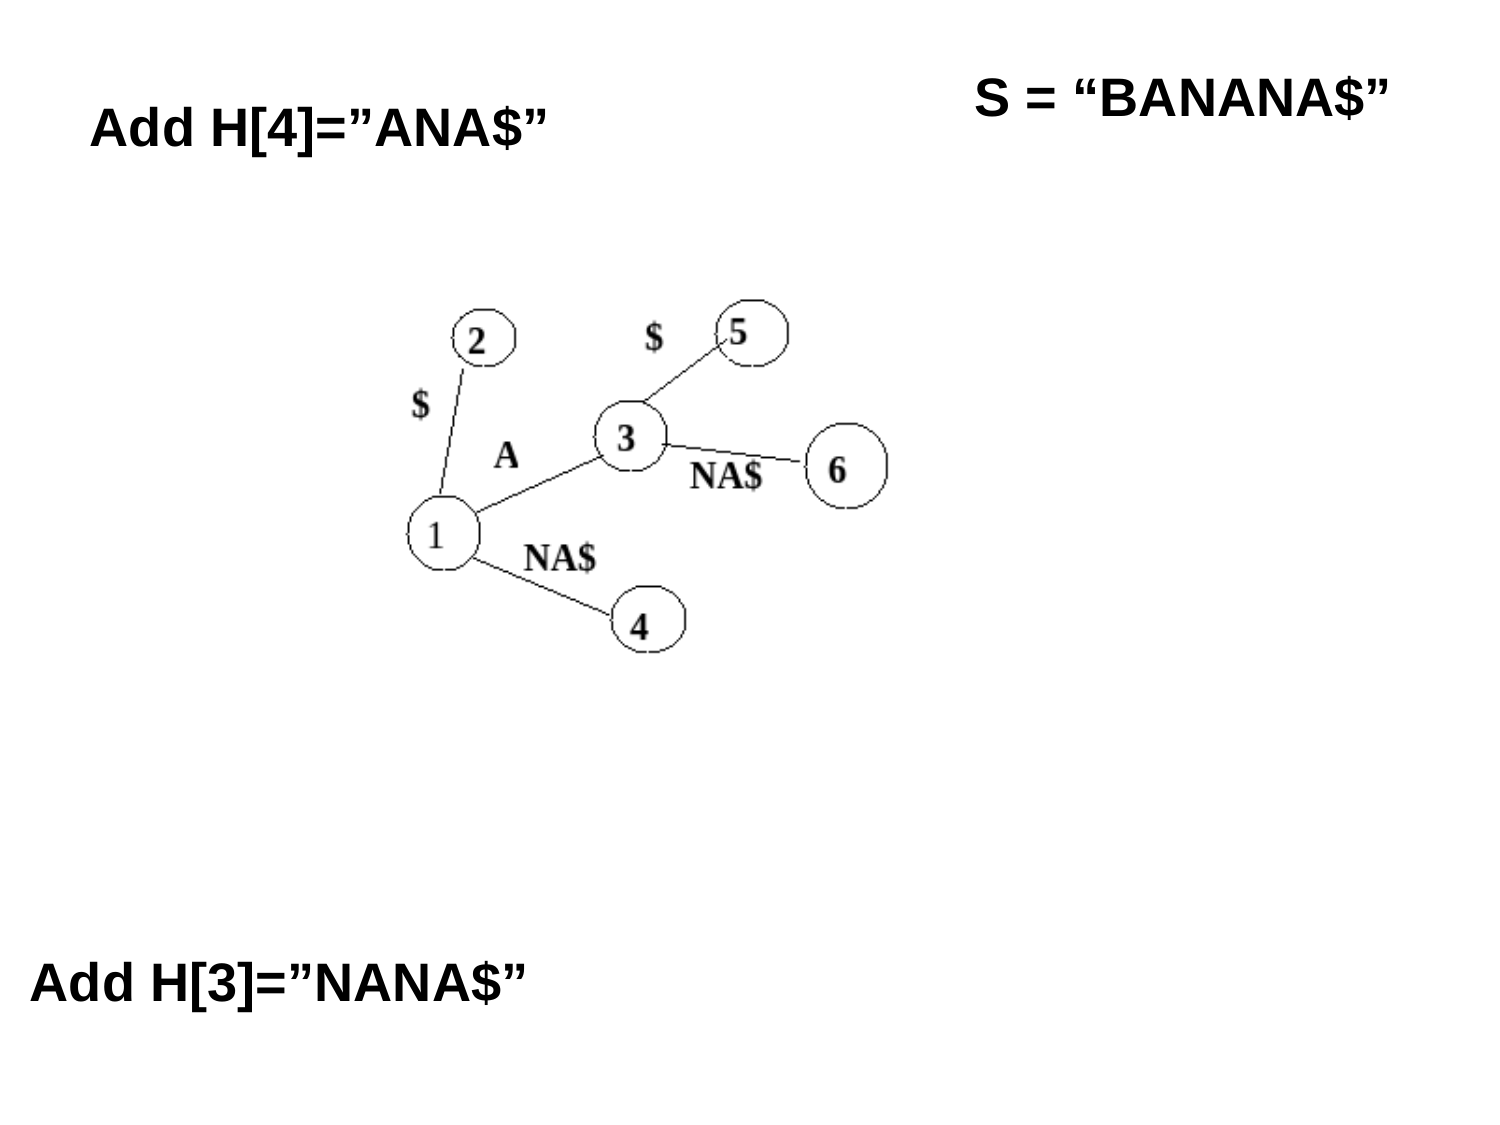

S = “BANANA$”
Add H[4]=”ANA$”
Add H[3]=”NANA$”